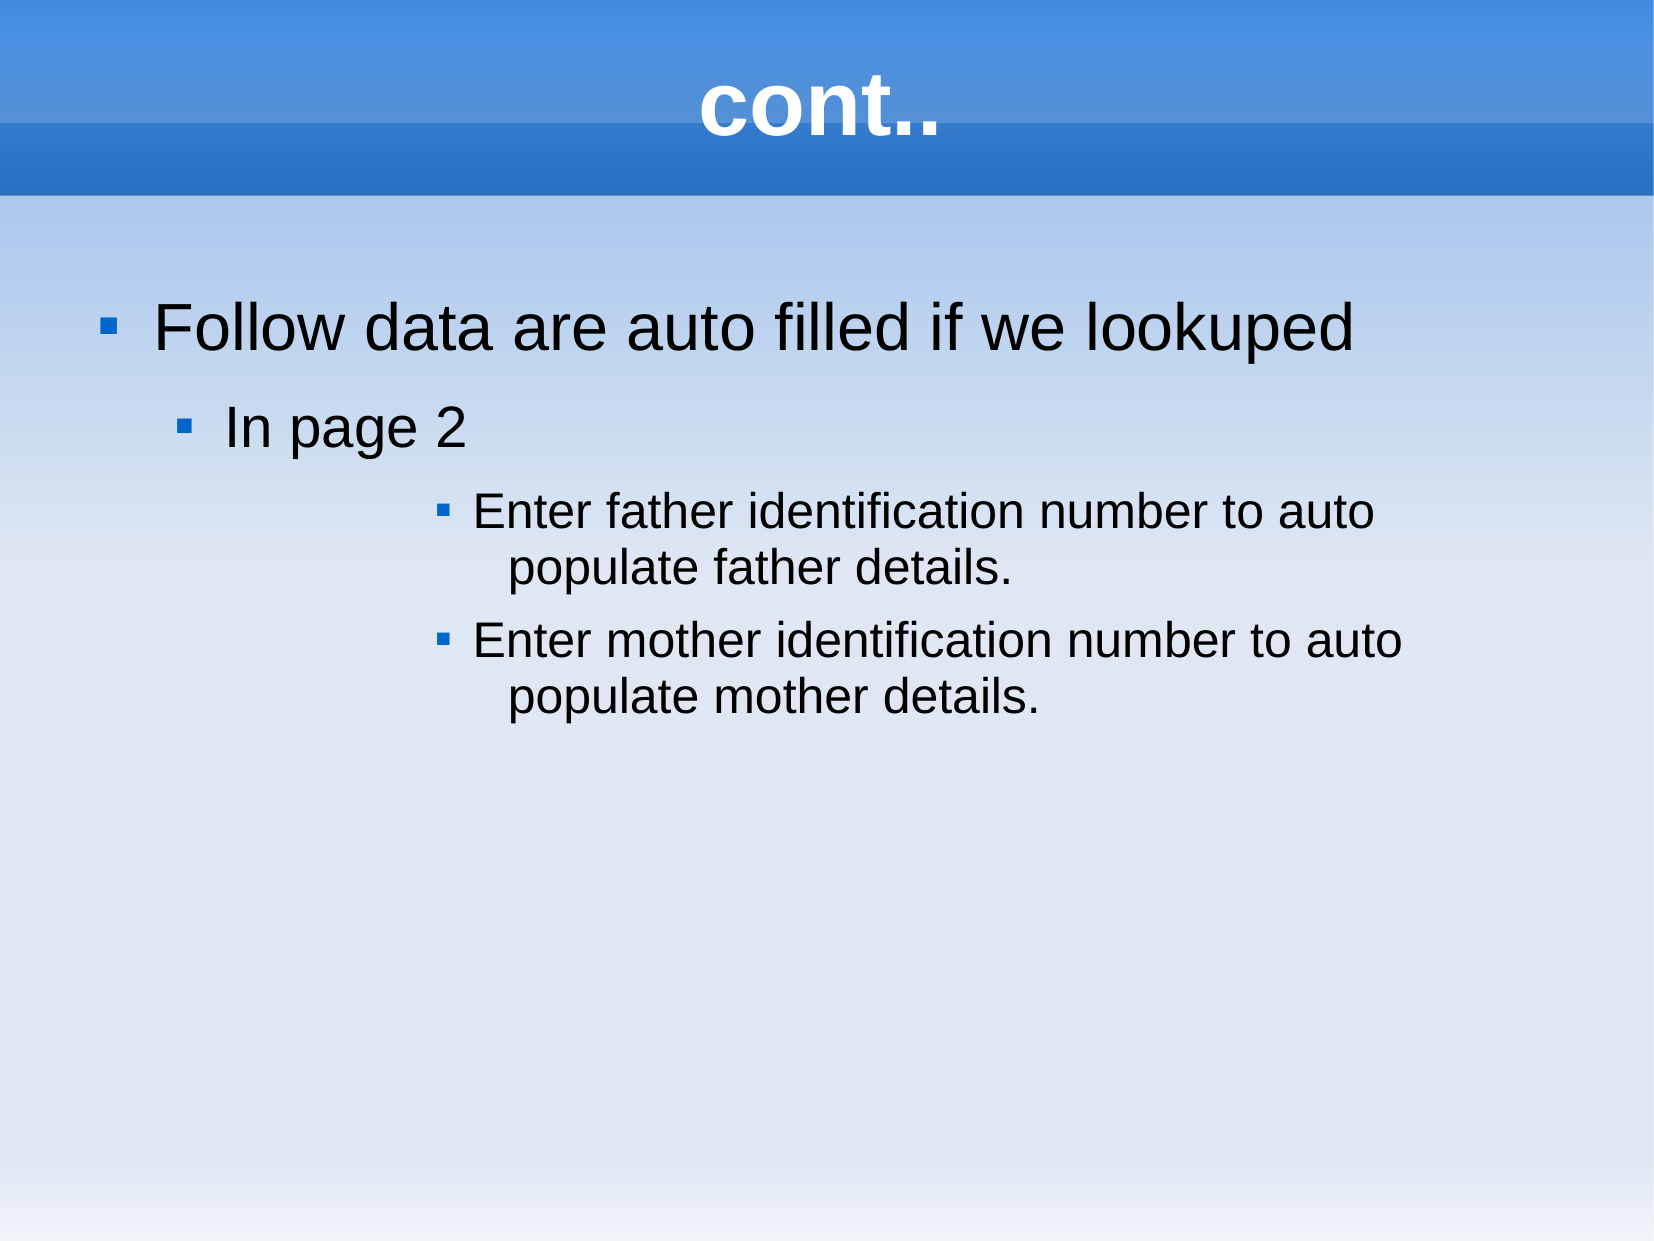

# cont..
Follow data are auto filled if we lookuped
In page 2
Enter father identification number to auto populate father details.
Enter mother identification number to auto populate mother details.